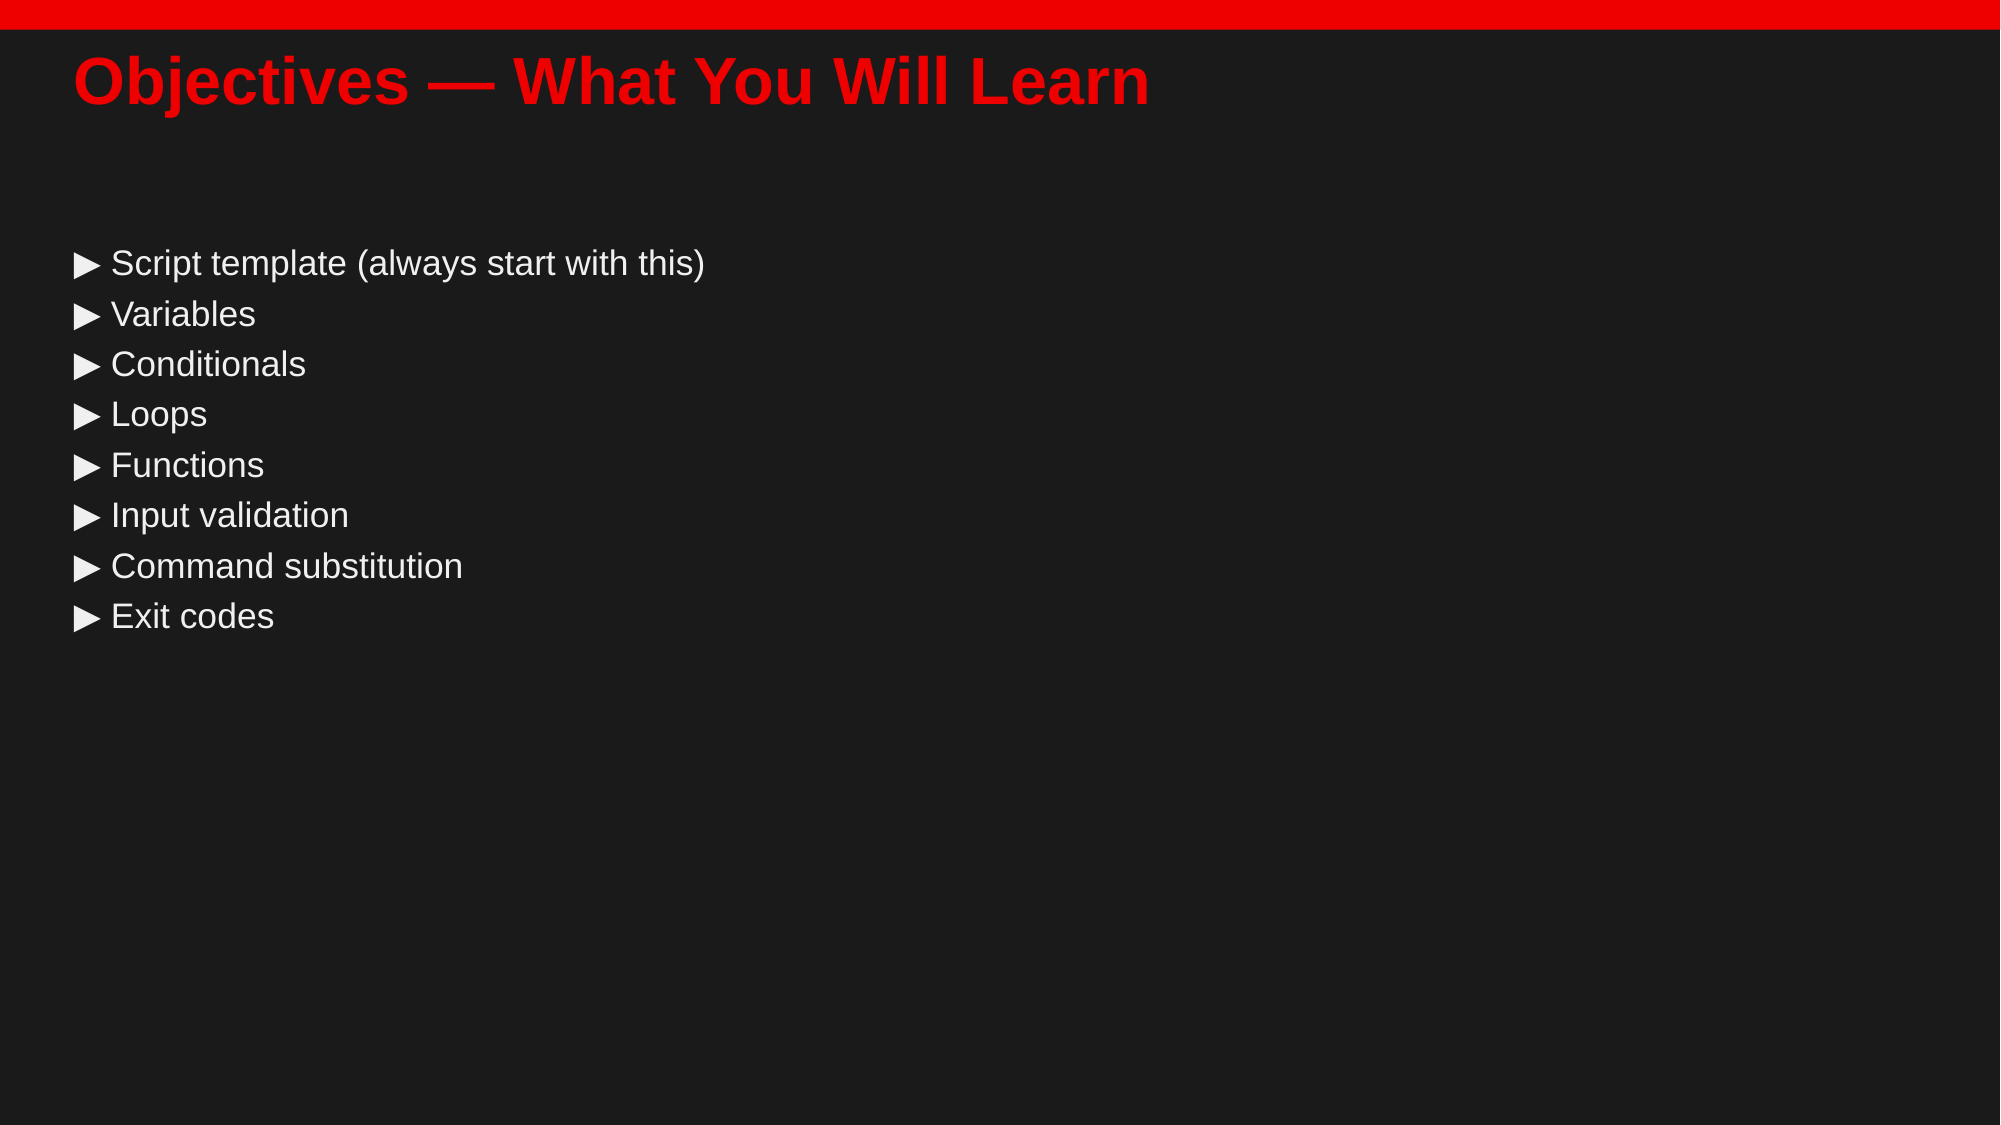

Objectives — What You Will Learn
▶ Script template (always start with this)
▶ Variables
▶ Conditionals
▶ Loops
▶ Functions
▶ Input validation
▶ Command substitution
▶ Exit codes